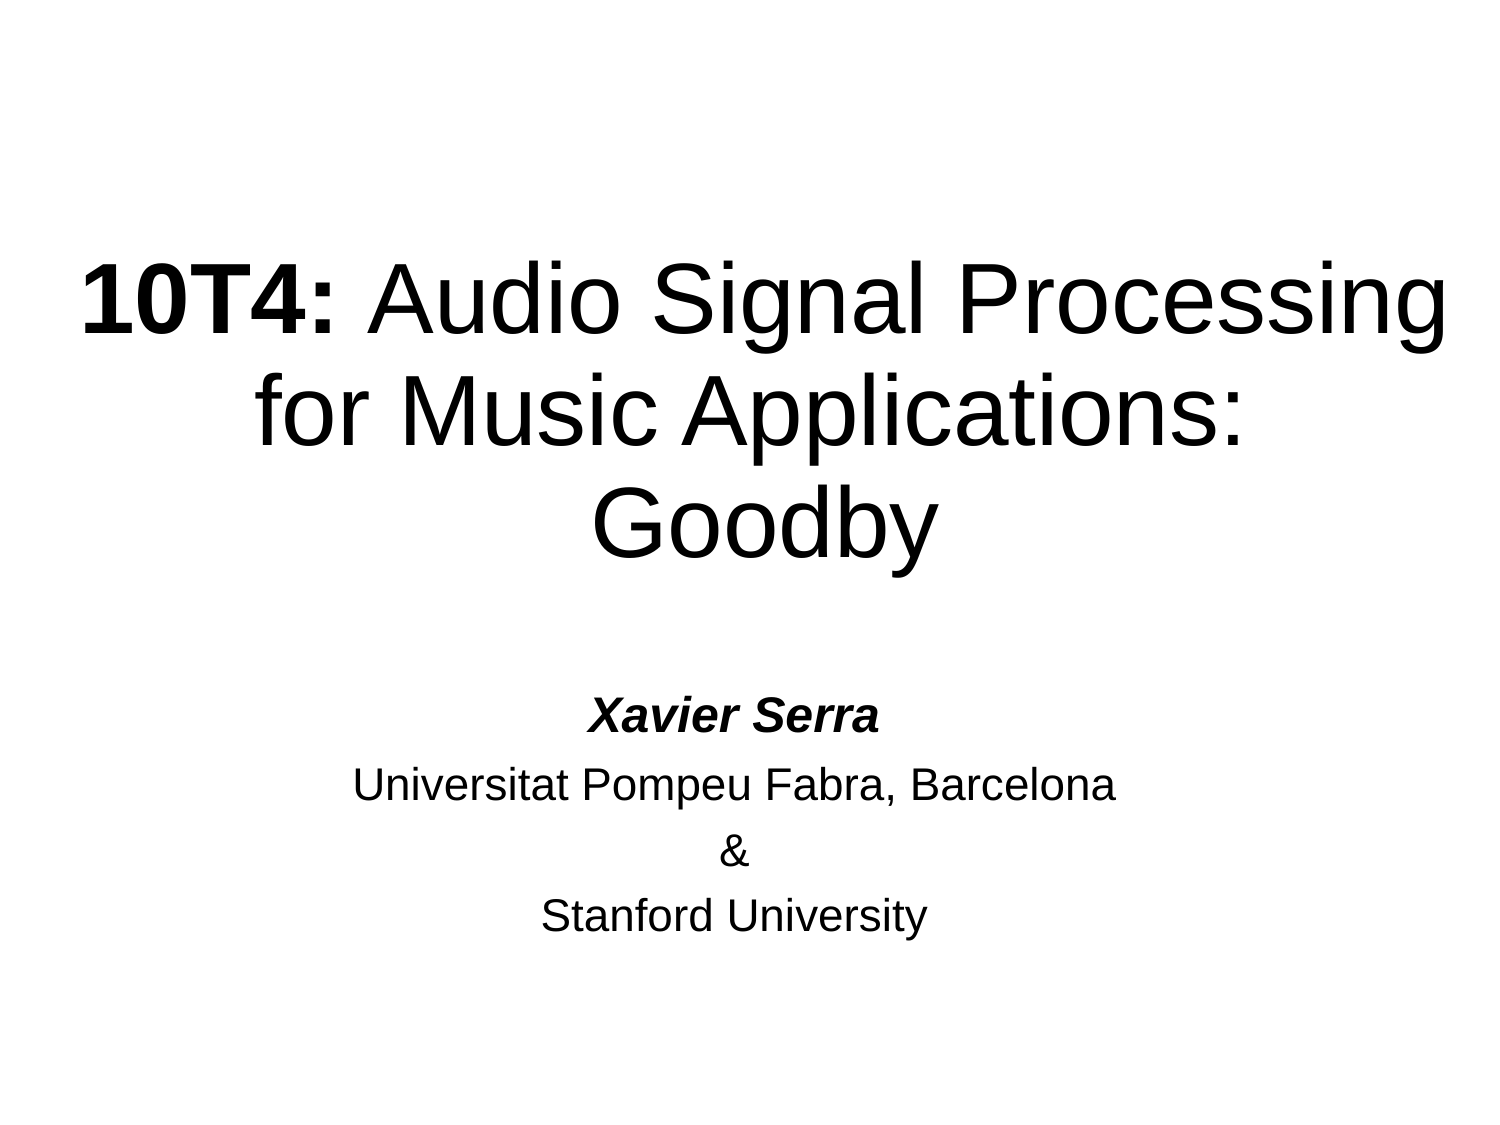

# 10T4: Audio Signal Processing for Music Applications: Goodby
Xavier Serra
Universitat Pompeu Fabra, Barcelona
&
Stanford University